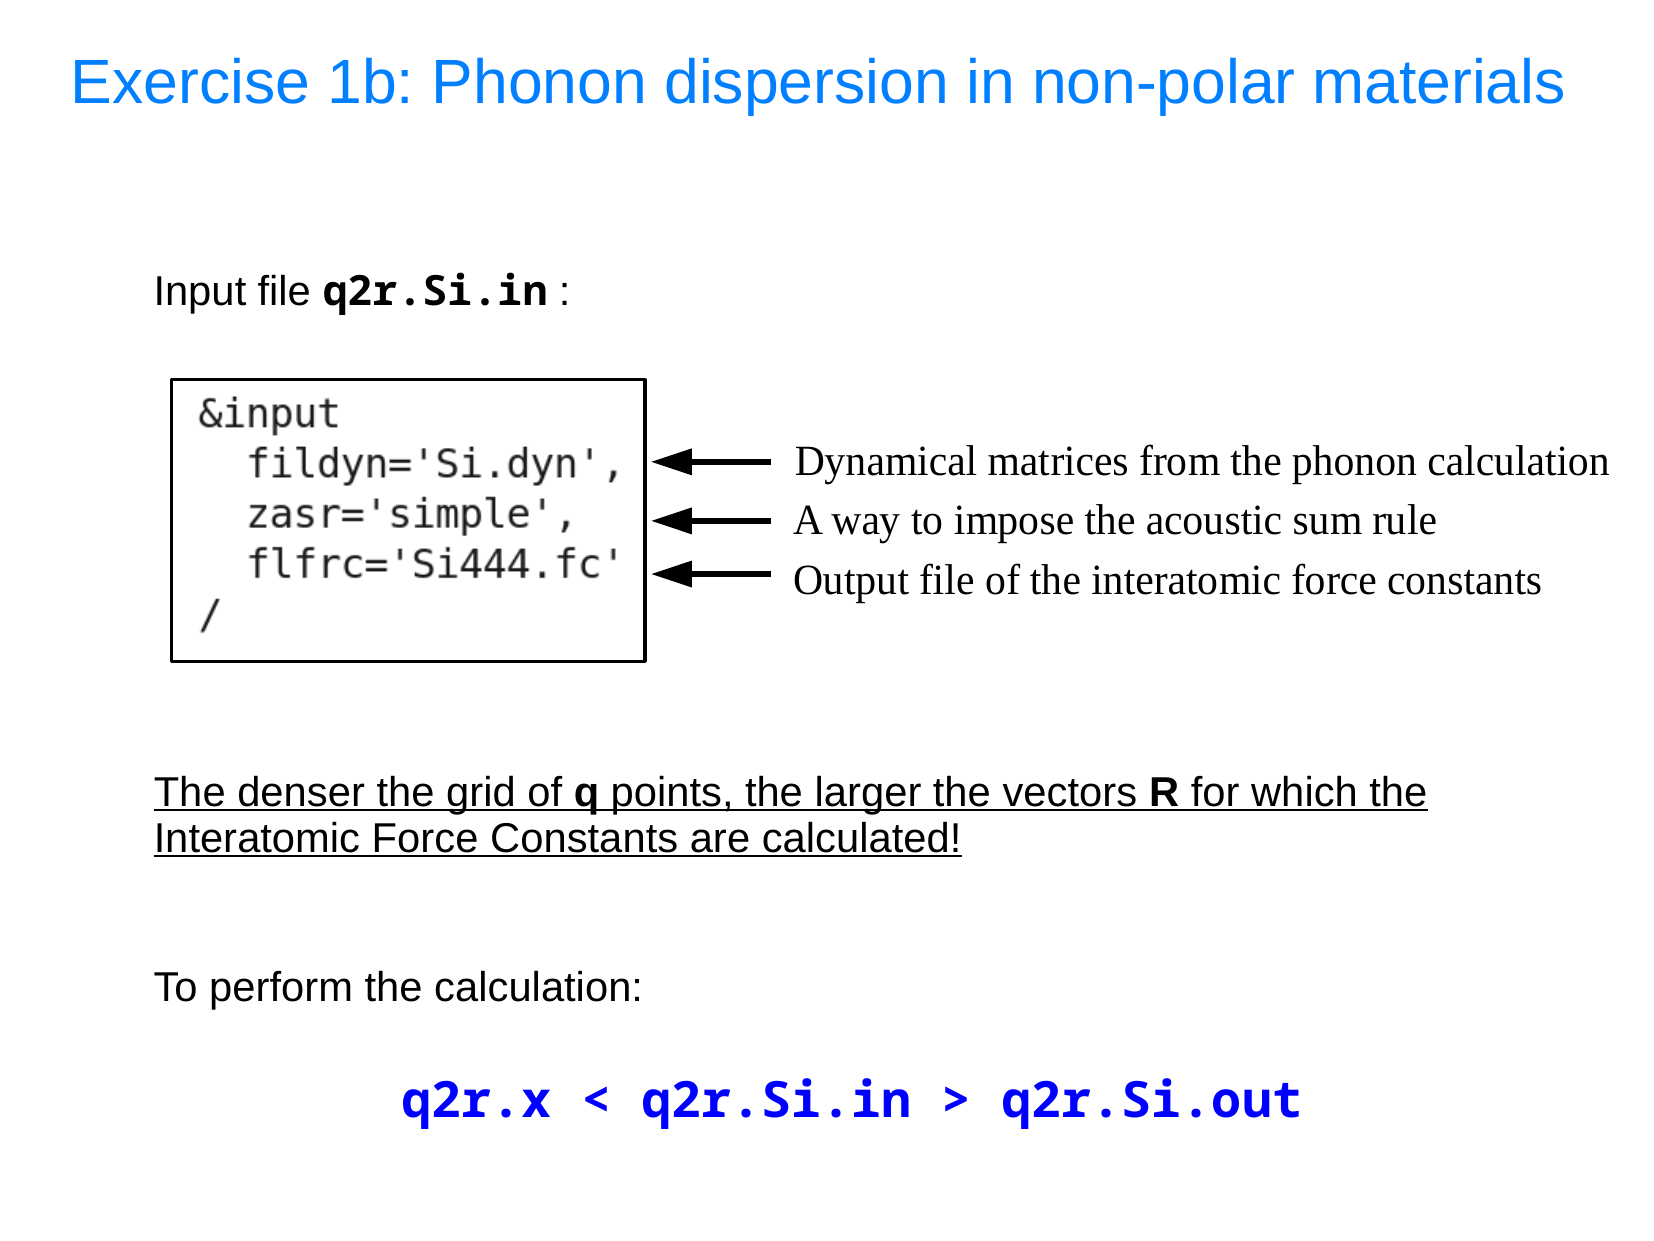

Exercise 1b: Phonon dispersion in non-polar materials
# Input file q2r.Si.in :
The denser the grid of q points, the larger the vectors R for which the Interatomic Force Constants are calculated!
To perform the calculation:
q2r.x < q2r.Si.in > q2r.Si.out